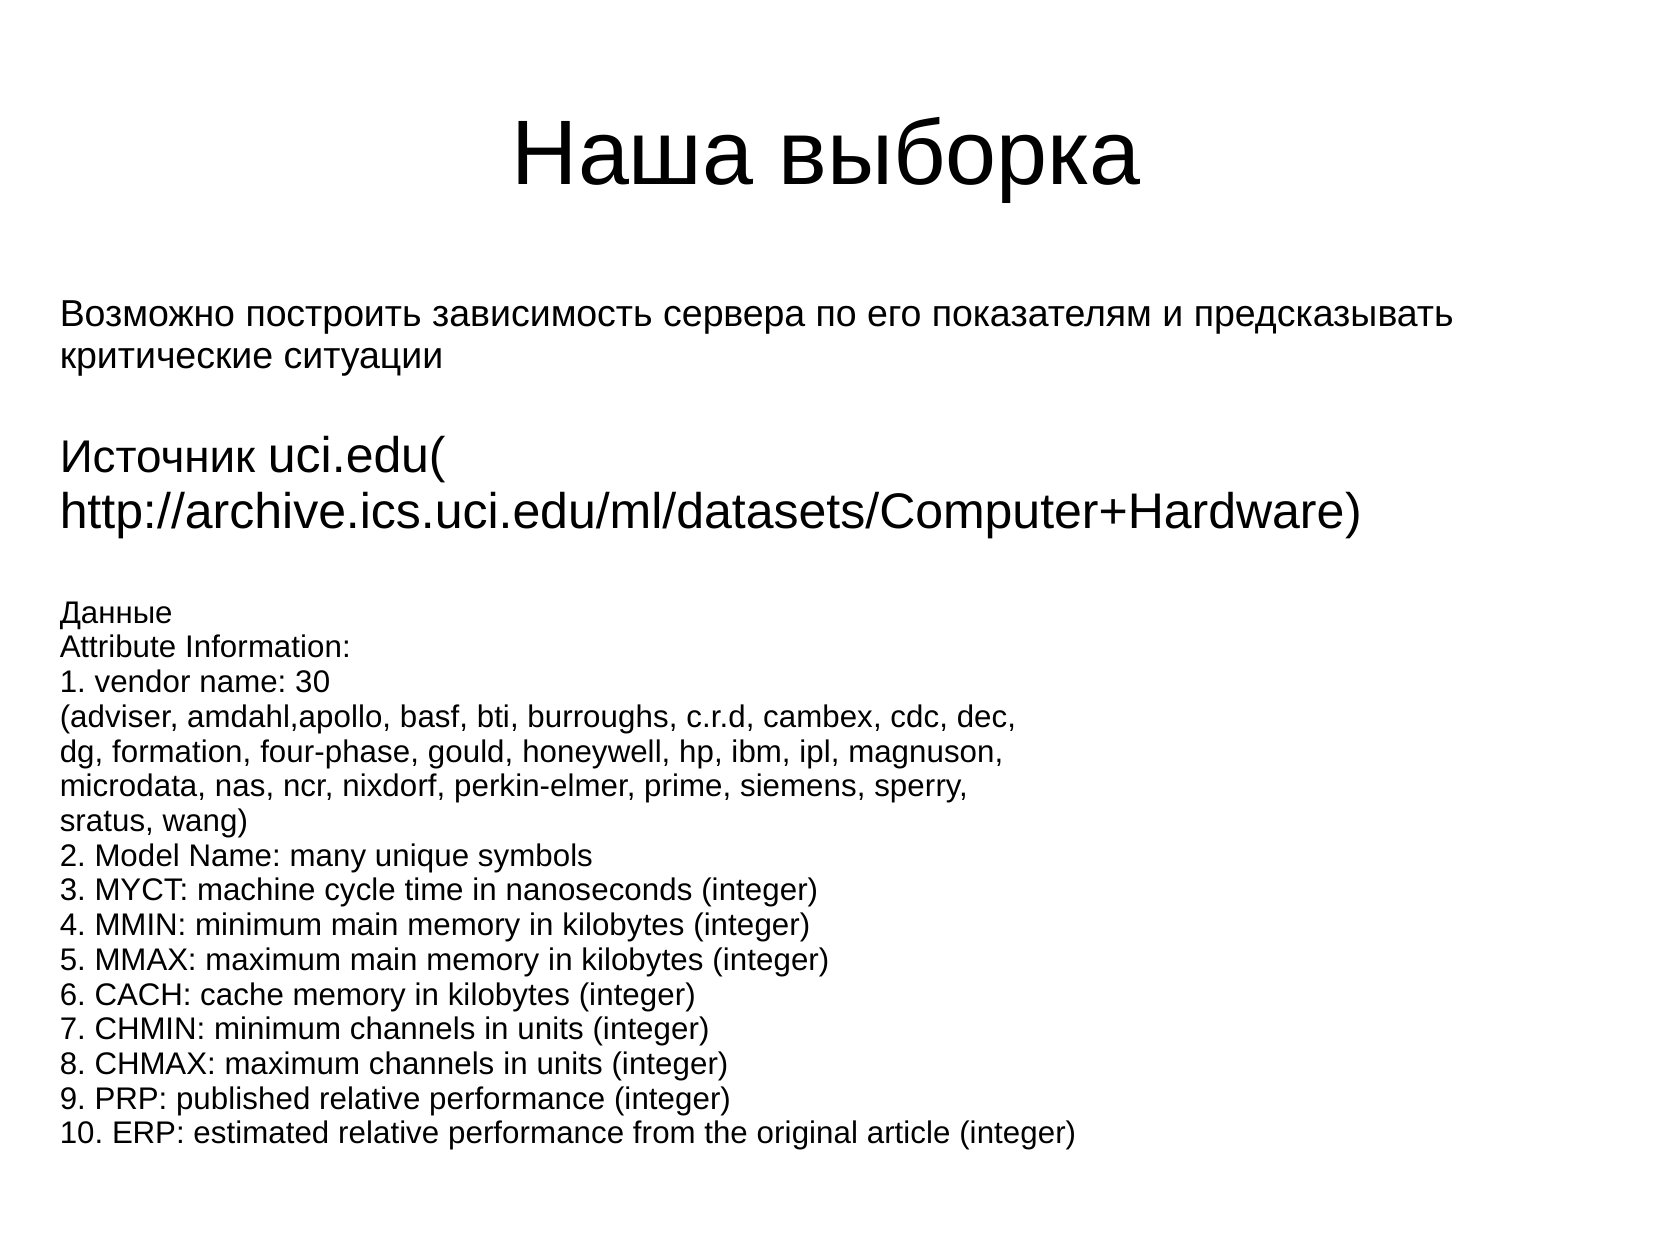

# Наша выборка
Возможно построить зависимость сервера по его показателям и предсказывать критические ситуации
Источник uci.edu(http://archive.ics.uci.edu/ml/datasets/Computer+Hardware)
Данные
Attribute Information:
1. vendor name: 30
(adviser, amdahl,apollo, basf, bti, burroughs, c.r.d, cambex, cdc, dec,
dg, formation, four-phase, gould, honeywell, hp, ibm, ipl, magnuson,
microdata, nas, ncr, nixdorf, perkin-elmer, prime, siemens, sperry,
sratus, wang)
2. Model Name: many unique symbols
3. MYCT: machine cycle time in nanoseconds (integer)
4. MMIN: minimum main memory in kilobytes (integer)
5. MMAX: maximum main memory in kilobytes (integer)
6. CACH: cache memory in kilobytes (integer)
7. CHMIN: minimum channels in units (integer)
8. CHMAX: maximum channels in units (integer)
9. PRP: published relative performance (integer)
10. ERP: estimated relative performance from the original article (integer)